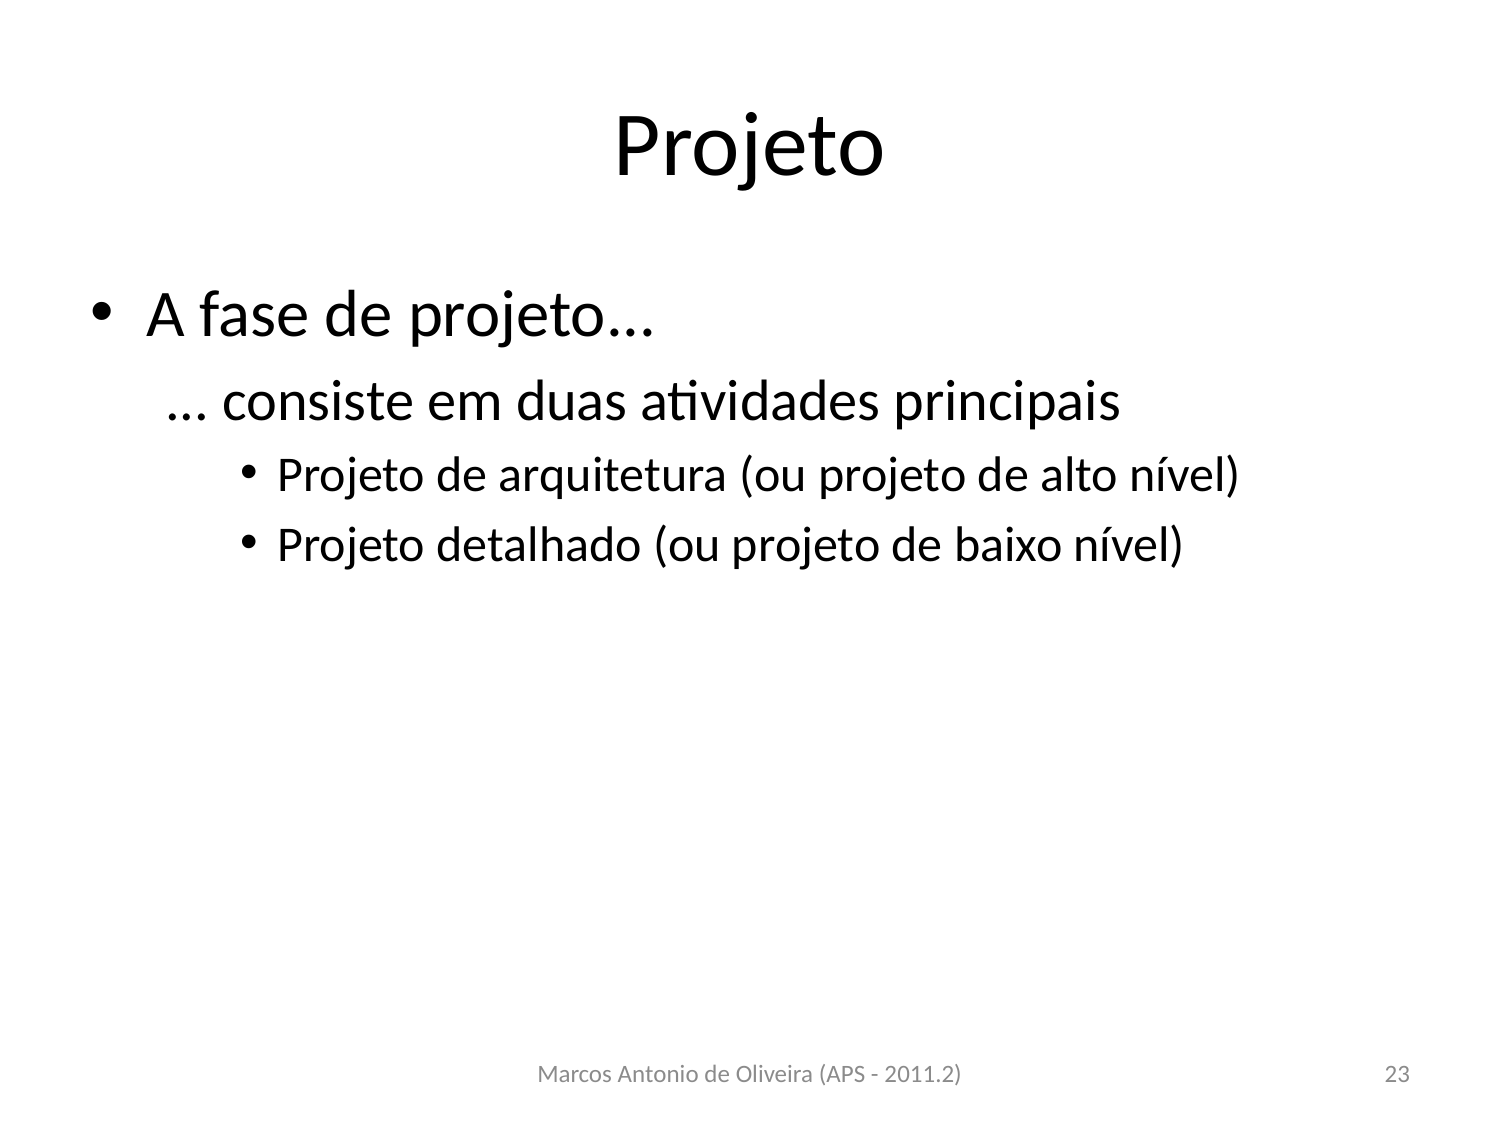

# Projeto
A fase de projeto...
... consiste em duas atividades principais
Projeto de arquitetura (ou projeto de alto nível)
Projeto detalhado (ou projeto de baixo nível)
Marcos Antonio de Oliveira (APS - 2011.2)